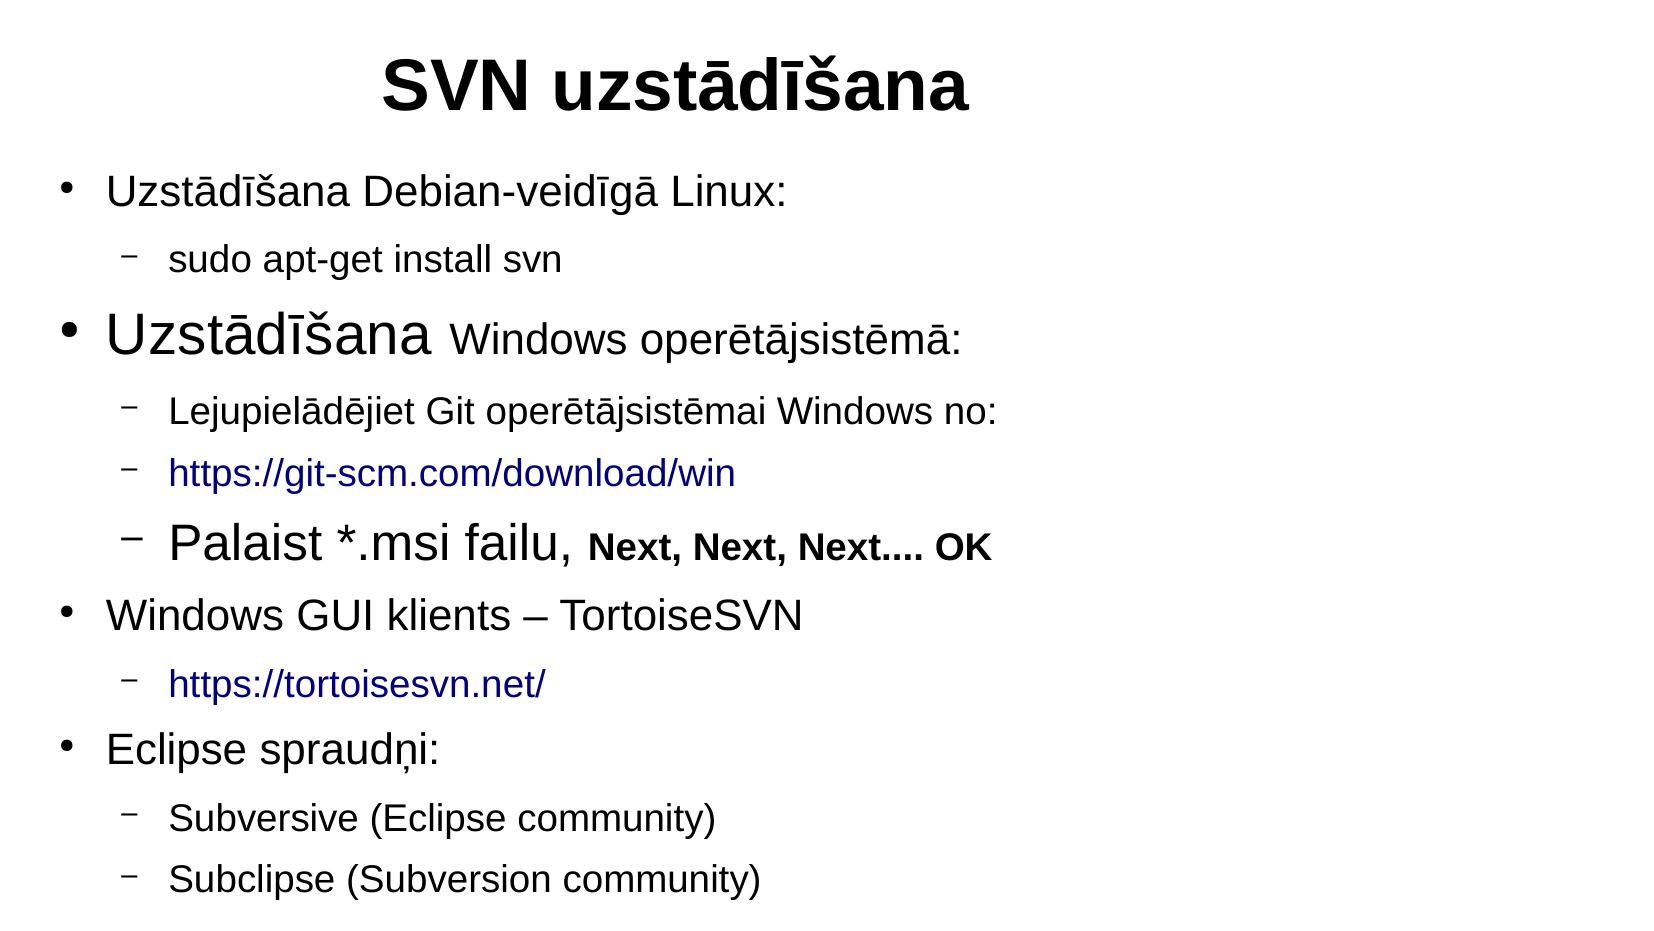

SVN uzstādīšana
# Uzstādīšana Debian-veidīgā Linux:
sudo apt-get install svn
Uzstādīšana Windows operētājsistēmā:
Lejupielādējiet Git operētājsistēmai Windows no:
https://git-scm.com/download/win
Palaist *.msi failu, Next, Next, Next.... OK
Windows GUI klients – TortoiseSVN
https://tortoisesvn.net/
Eclipse spraudņi:
Subversive (Eclipse community)
Subclipse (Subversion community)